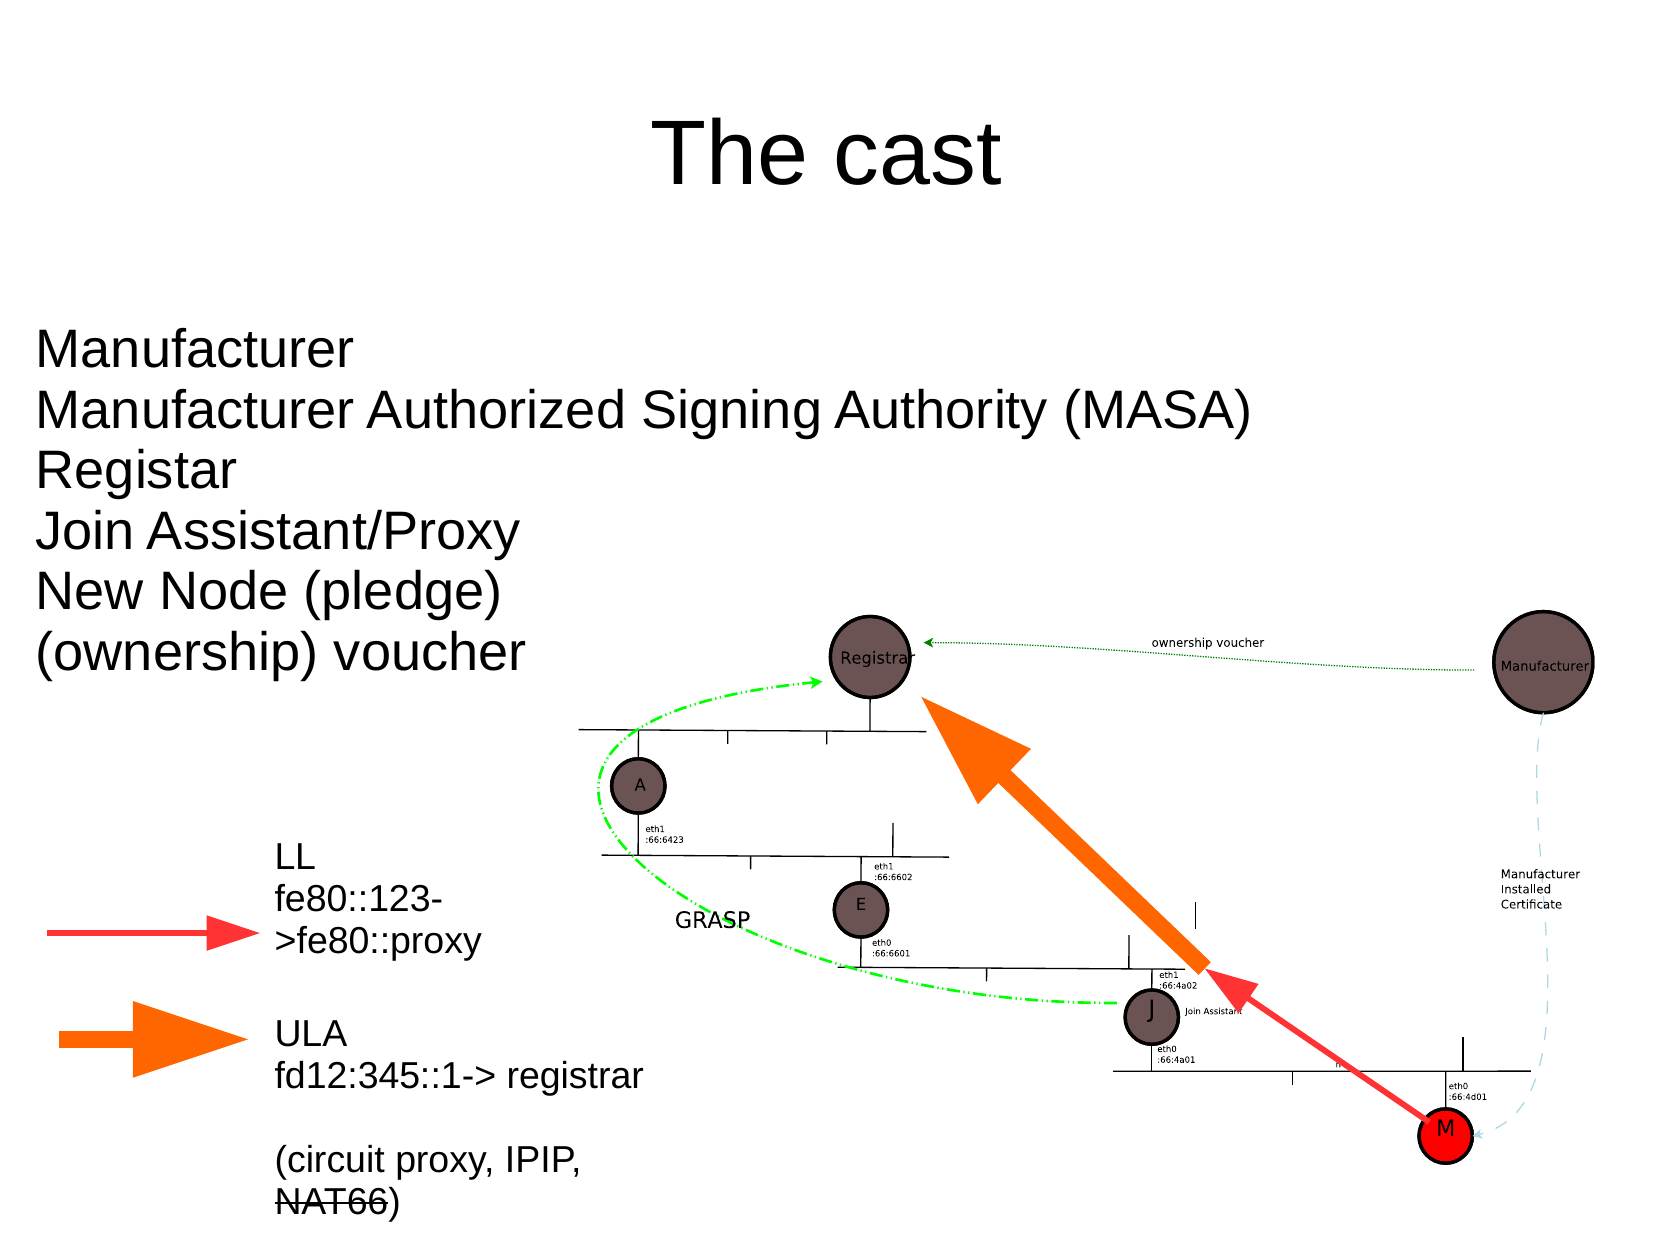

# The cast
Manufacturer
Manufacturer Authorized Signing Authority (MASA)
Registar
Join Assistant/Proxy
New Node (pledge)
(ownership) voucher
LL fe80::123->fe80::proxy
ULA
fd12:345::1-> registrar
(circuit proxy, IPIP, NAT66)